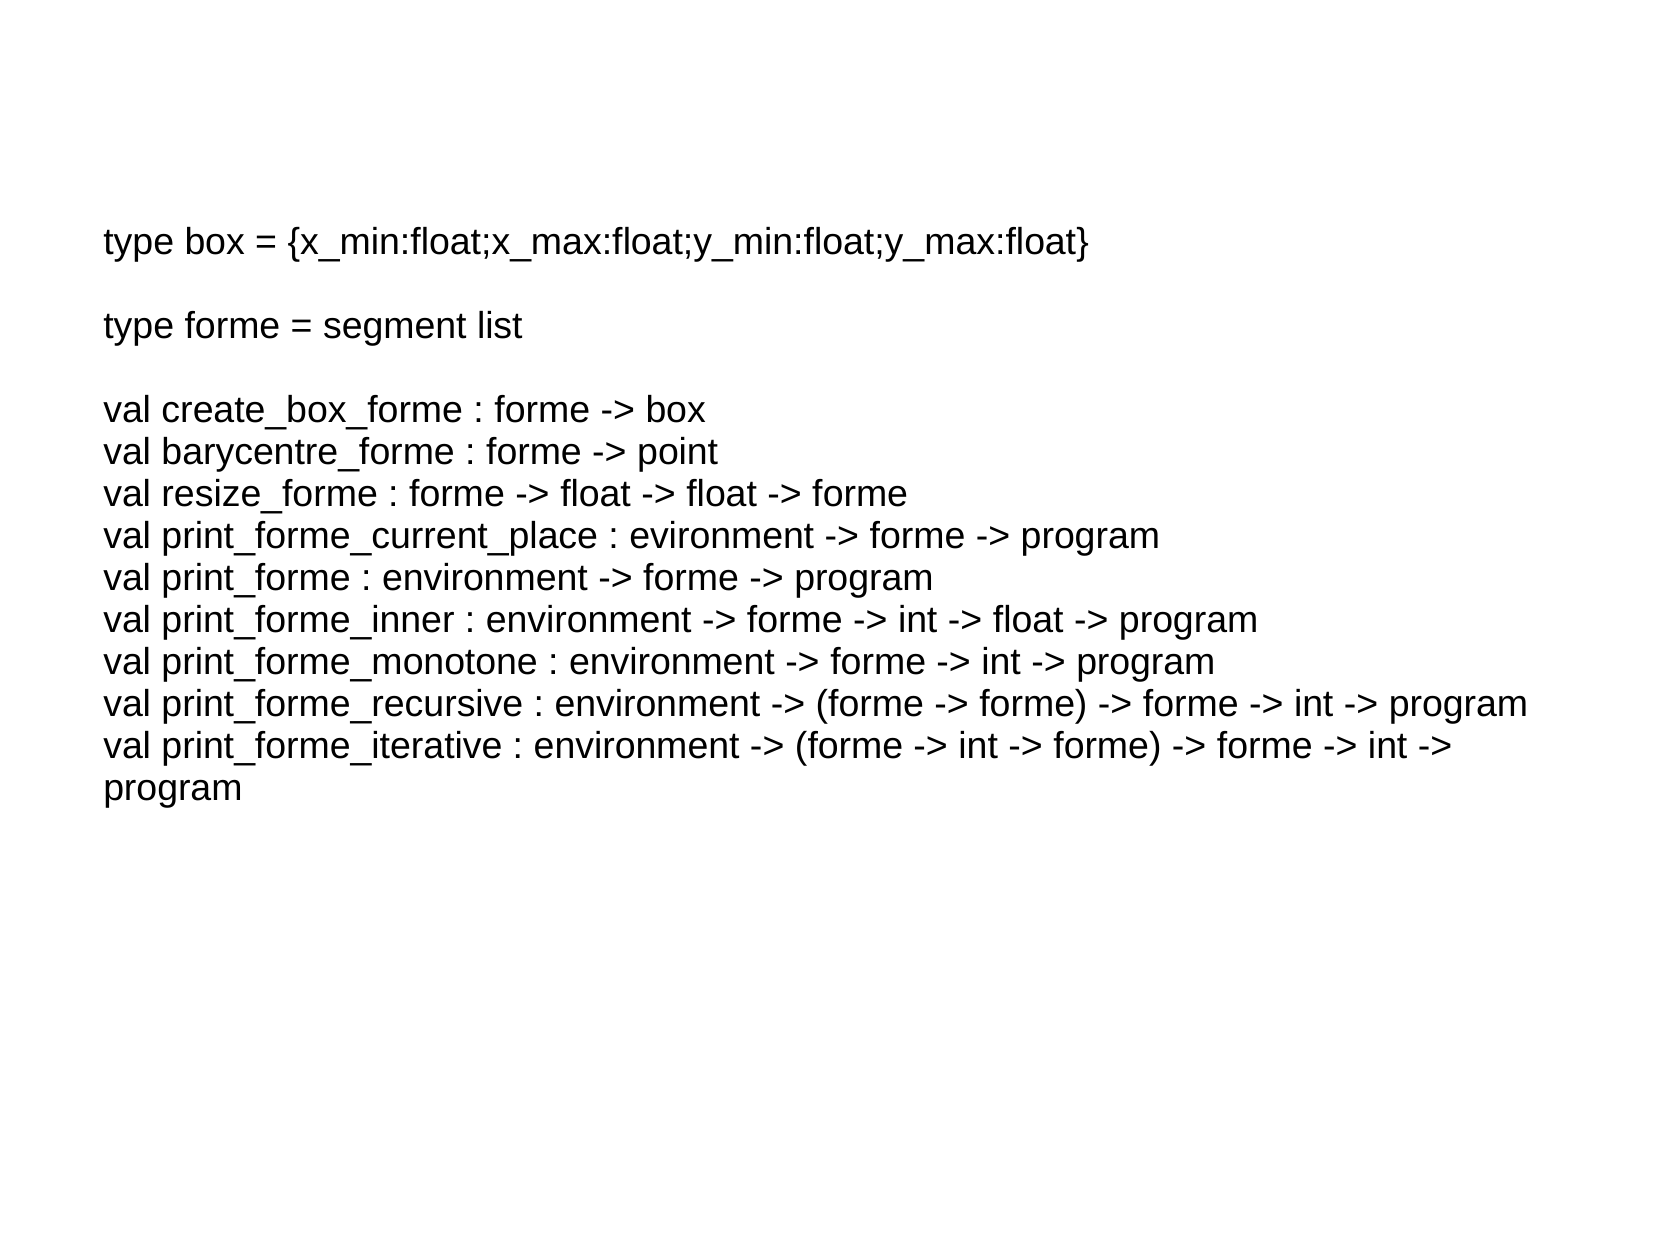

type box = {x_min:float;x_max:float;y_min:float;y_max:float}
type forme = segment list
val create_box_forme : forme -> box
val barycentre_forme : forme -> point
val resize_forme : forme -> float -> float -> forme
val print_forme_current_place : evironment -> forme -> program
val print_forme : environment -> forme -> program
val print_forme_inner : environment -> forme -> int -> float -> program
val print_forme_monotone : environment -> forme -> int -> program
val print_forme_recursive : environment -> (forme -> forme) -> forme -> int -> program
val print_forme_iterative : environment -> (forme -> int -> forme) -> forme -> int -> program